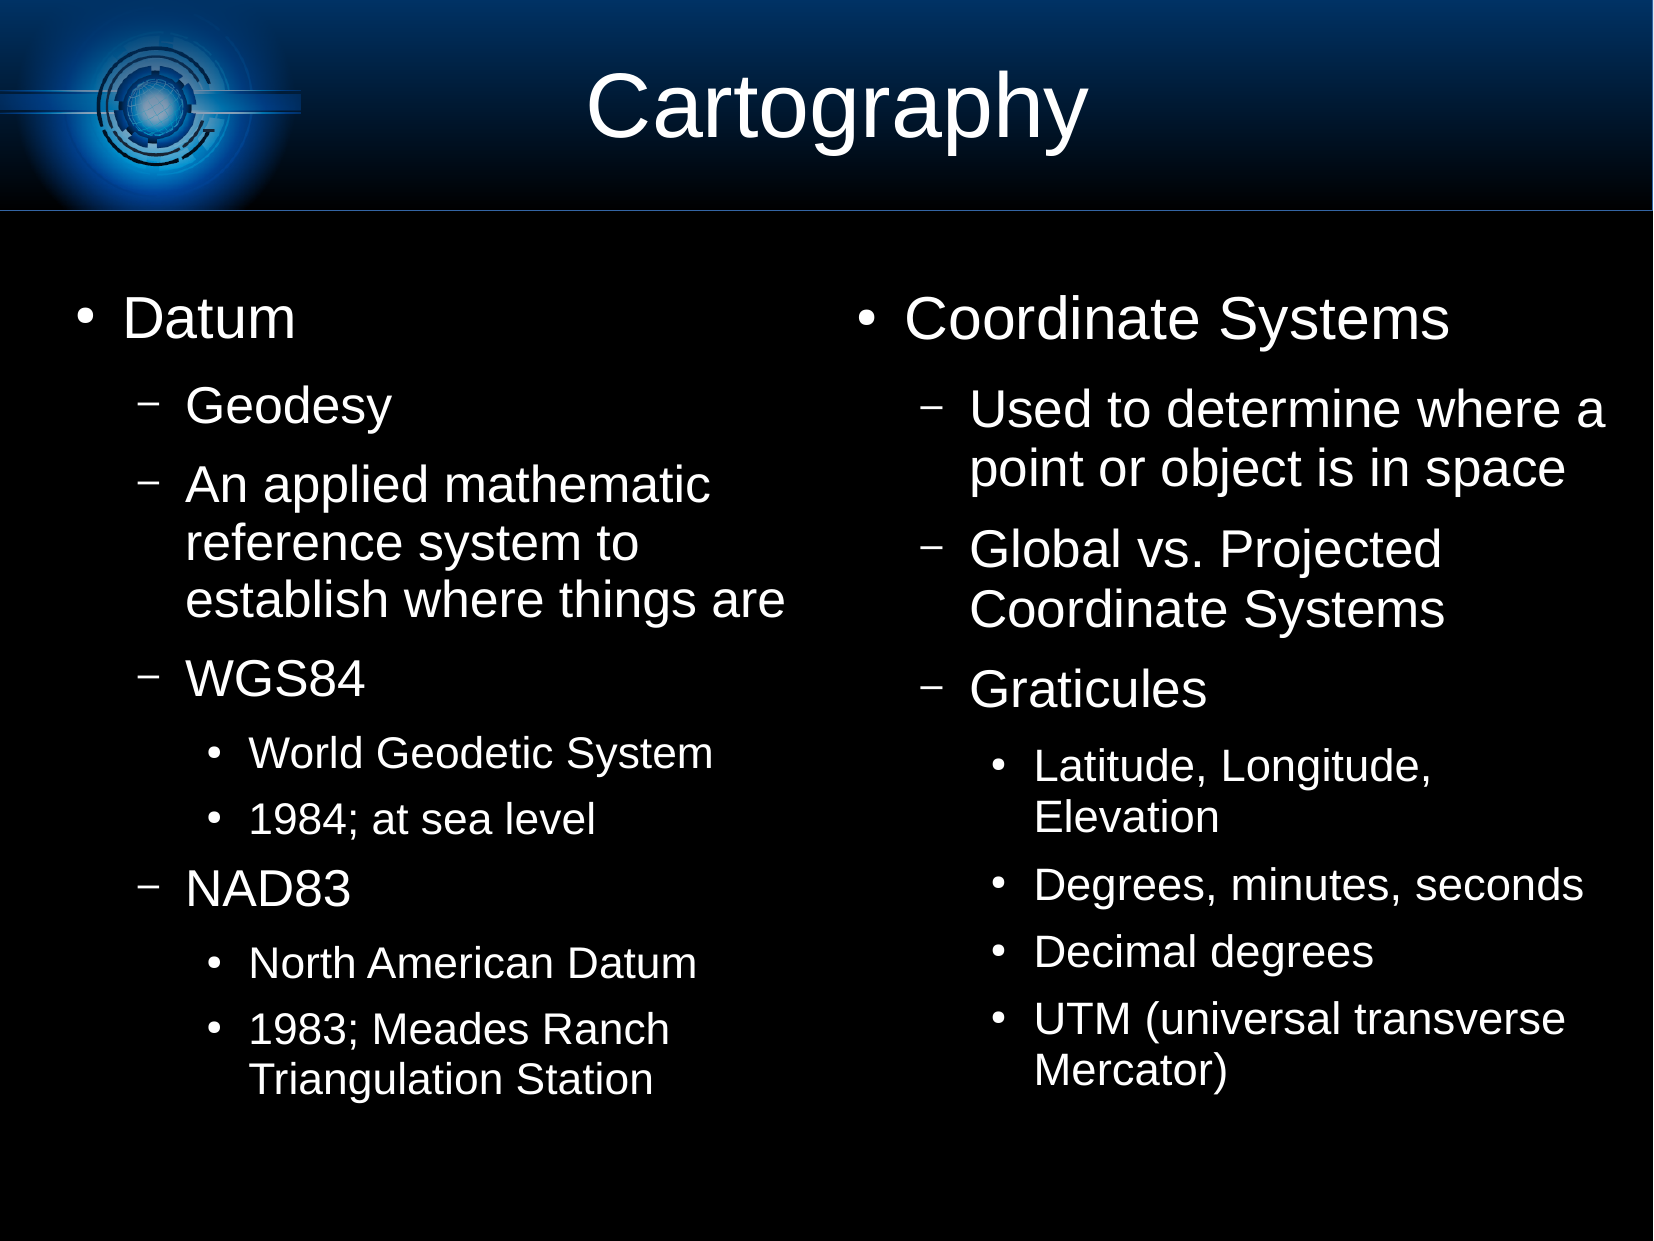

# Cartography
Datum
Geodesy
An applied mathematic reference system to establish where things are
WGS84
World Geodetic System
1984; at sea level
NAD83
North American Datum
1983; Meades Ranch Triangulation Station
Coordinate Systems
Used to determine where a point or object is in space
Global vs. Projected Coordinate Systems
Graticules
Latitude, Longitude, Elevation
Degrees, minutes, seconds
Decimal degrees
UTM (universal transverse Mercator)